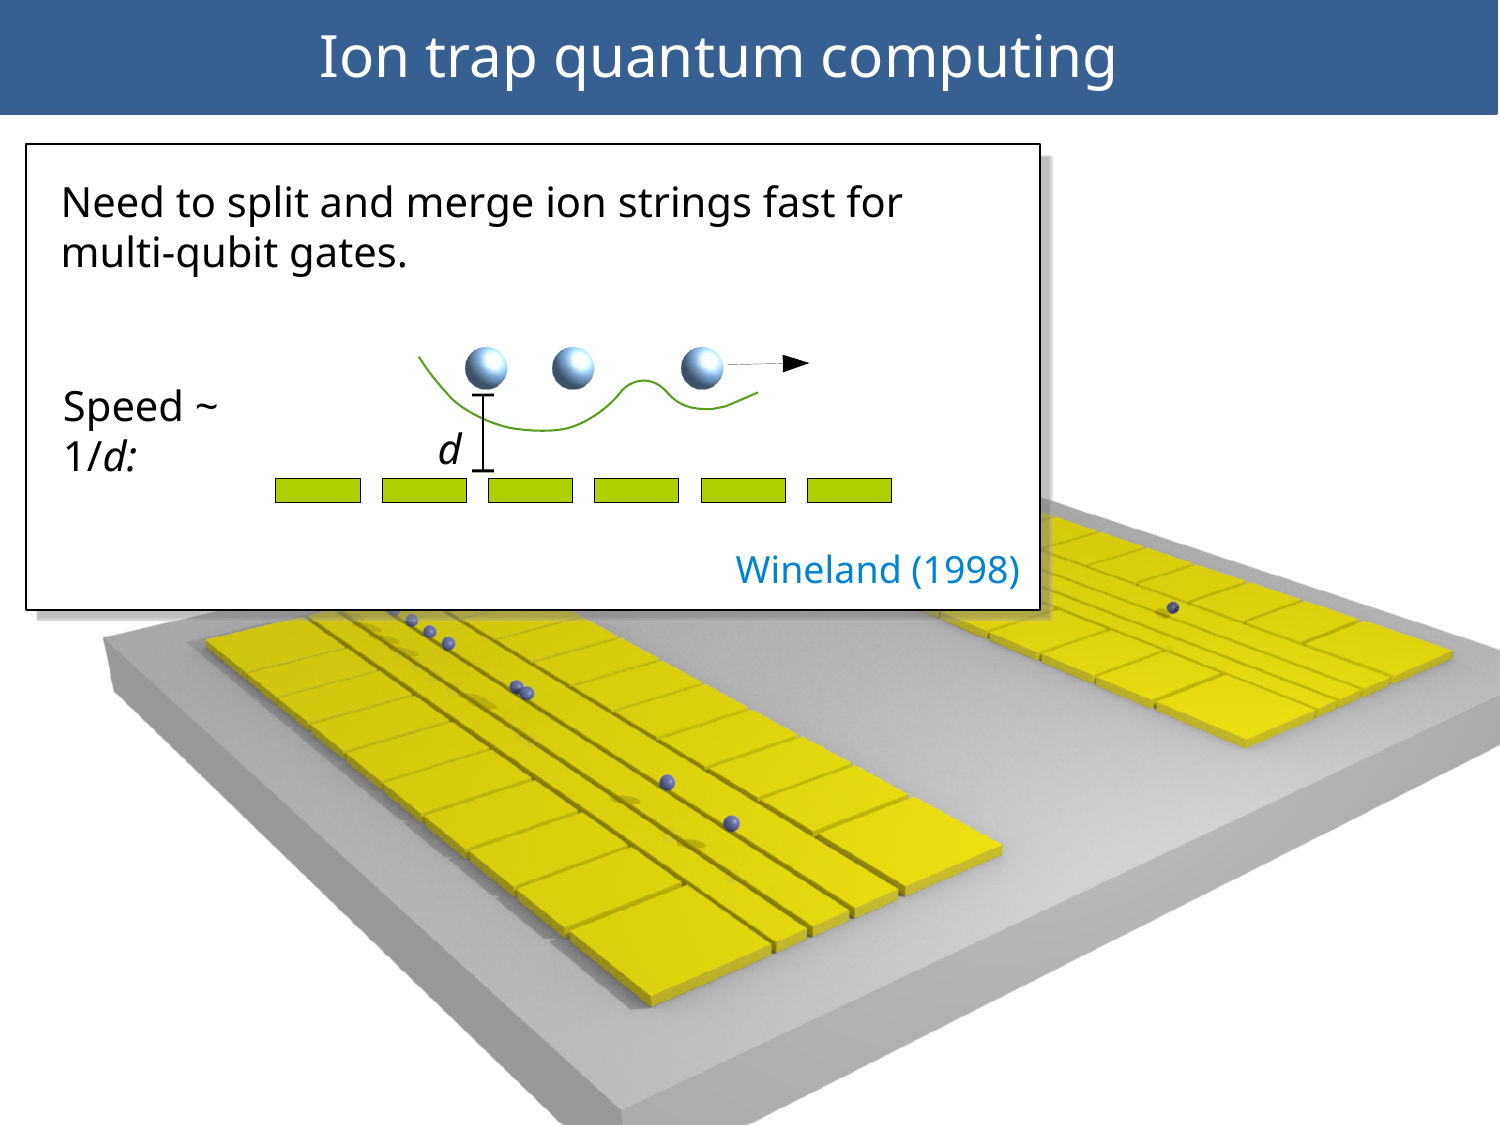

# Ion trap quantum computing
Need to split and merge ion strings fast for
multi-qubit gates.
									Wineland (1998)
Speed ~ 1/d:
d